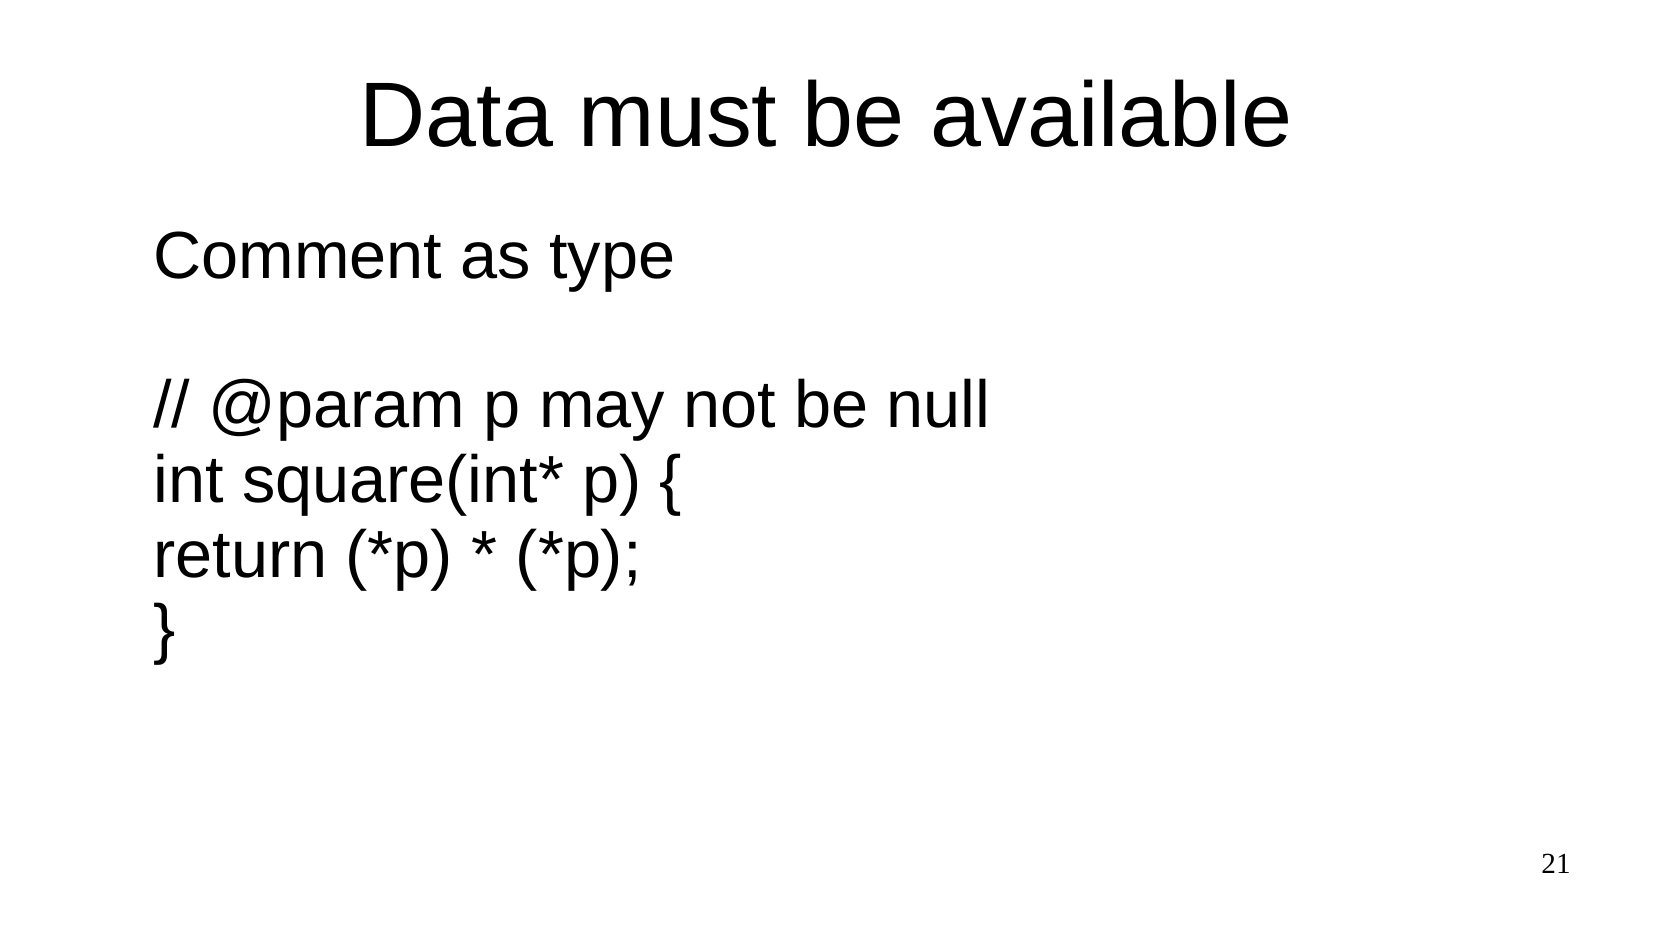

# Data must be available
Comment as type
// @param p may not be null
int square(int* p) {
return (*p) * (*p);
}
21